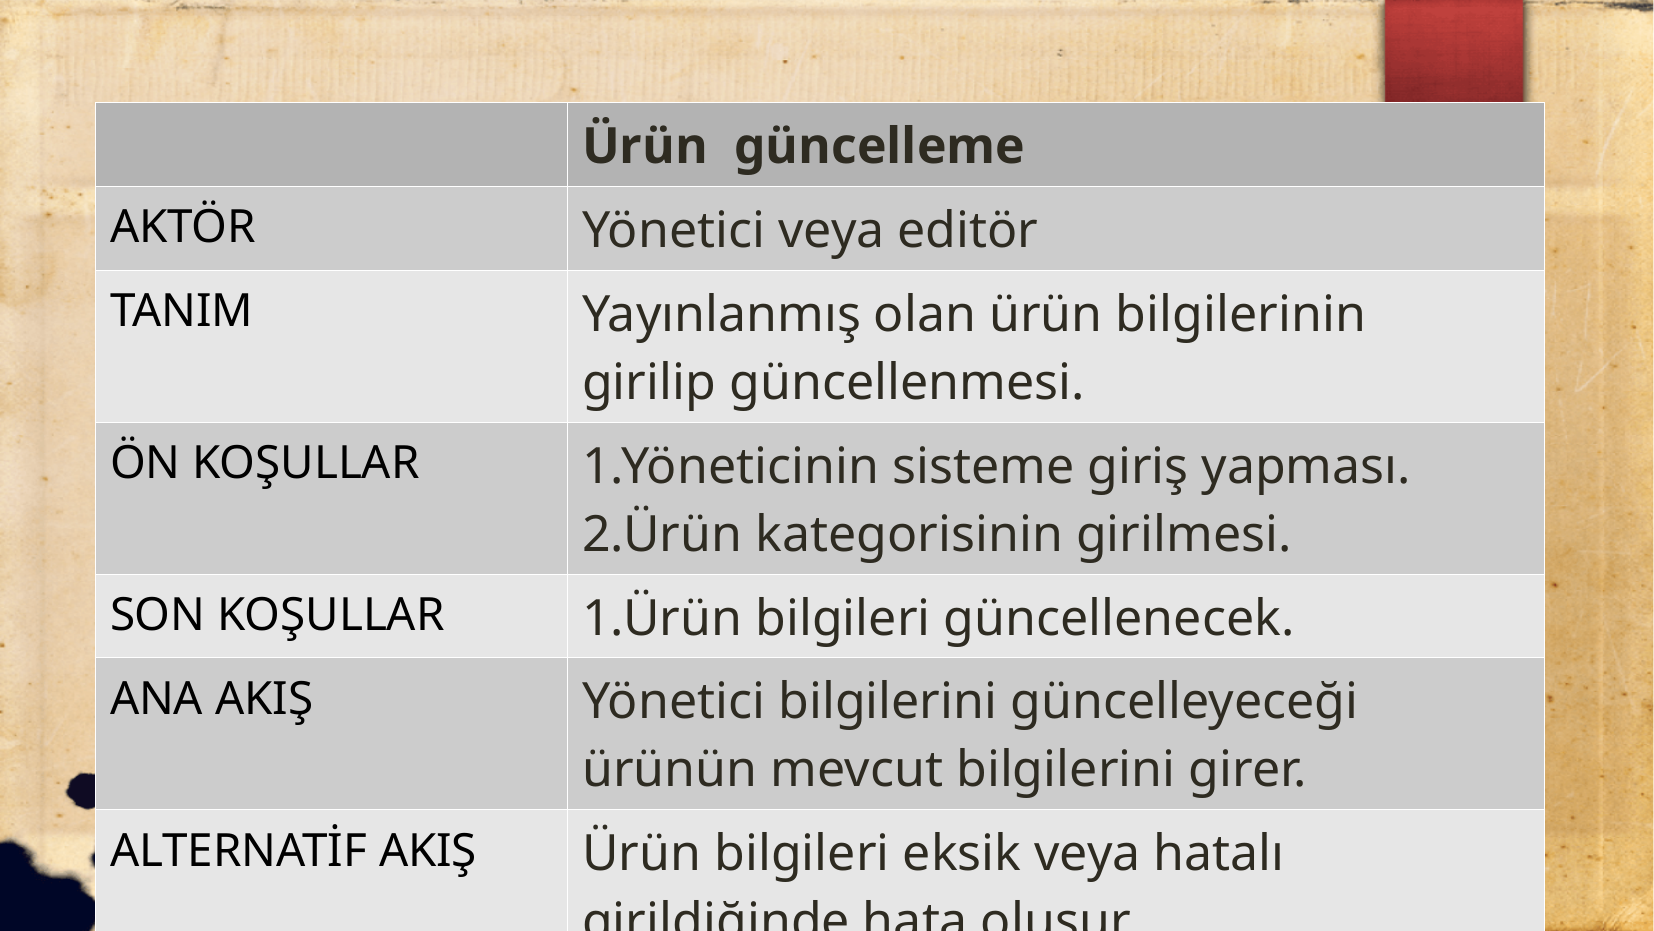

| | Ürün güncelleme |
| --- | --- |
| AKTÖR | Yönetici veya editör |
| TANIM | Yayınlanmış olan ürün bilgilerinin girilip güncellenmesi. |
| ÖN KOŞULLAR | 1.Yöneticinin sisteme giriş yapması. 2.Ürün kategorisinin girilmesi. |
| SON KOŞULLAR | 1.Ürün bilgileri güncellenecek. |
| ANA AKIŞ | Yönetici bilgilerini güncelleyeceği ürünün mevcut bilgilerini girer. |
| ALTERNATİF AKIŞ | Ürün bilgileri eksik veya hatalı girildiğinde hata oluşur. |